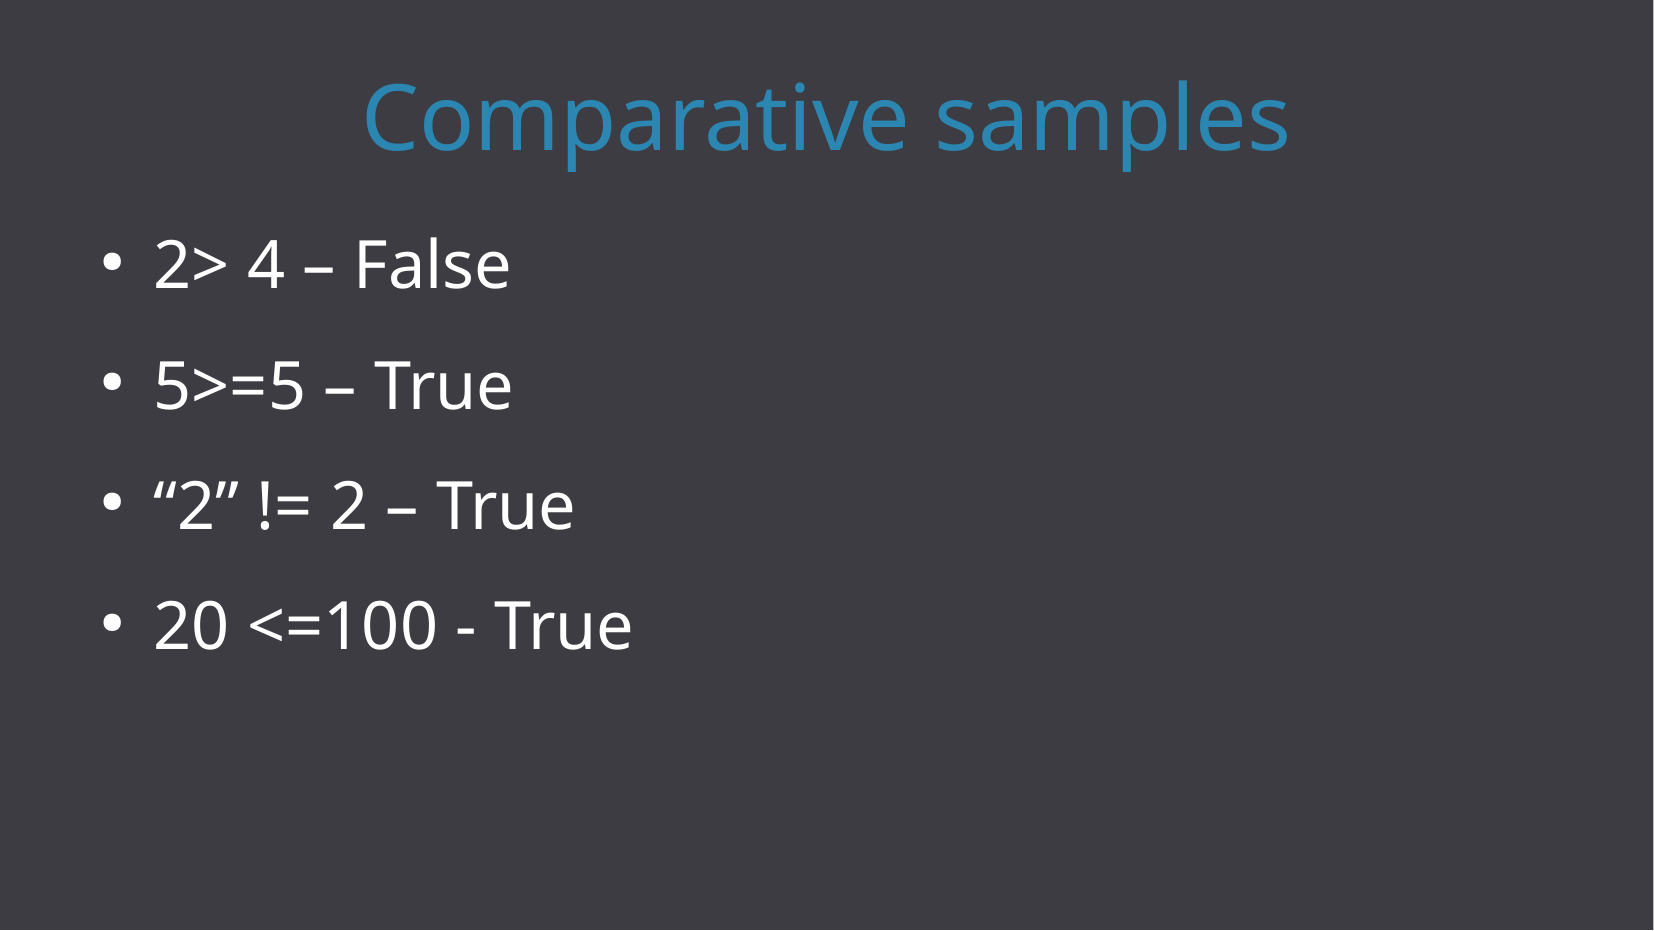

# Comparative samples
2> 4 – False
5>=5 – True
“2” != 2 – True
20 <=100 - True